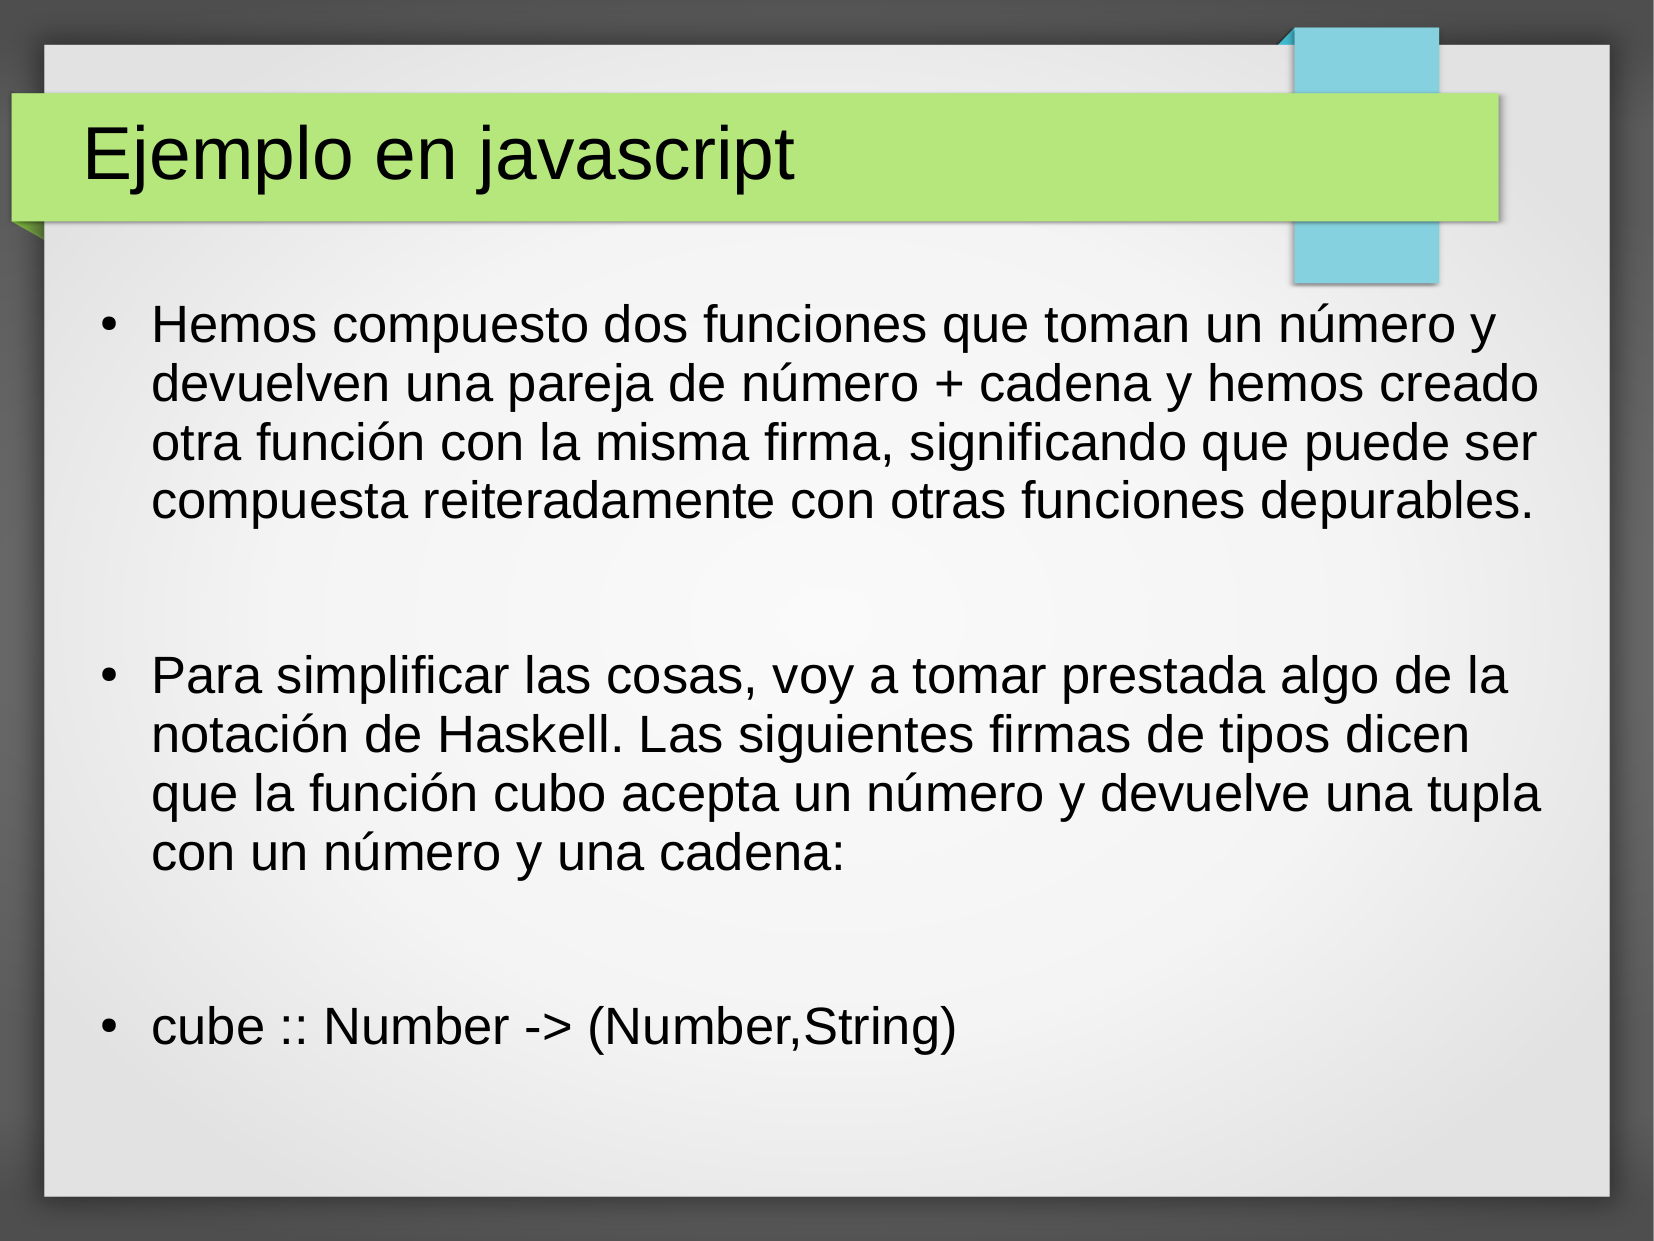

# Ejemplo en javascript
Hemos compuesto dos funciones que toman un número y devuelven una pareja de número + cadena y hemos creado otra función con la misma firma, significando que puede ser compuesta reiteradamente con otras funciones depurables.
Para simplificar las cosas, voy a tomar prestada algo de la notación de Haskell. Las siguientes firmas de tipos dicen que la función cubo acepta un número y devuelve una tupla con un número y una cadena:
cube :: Number -> (Number,String)